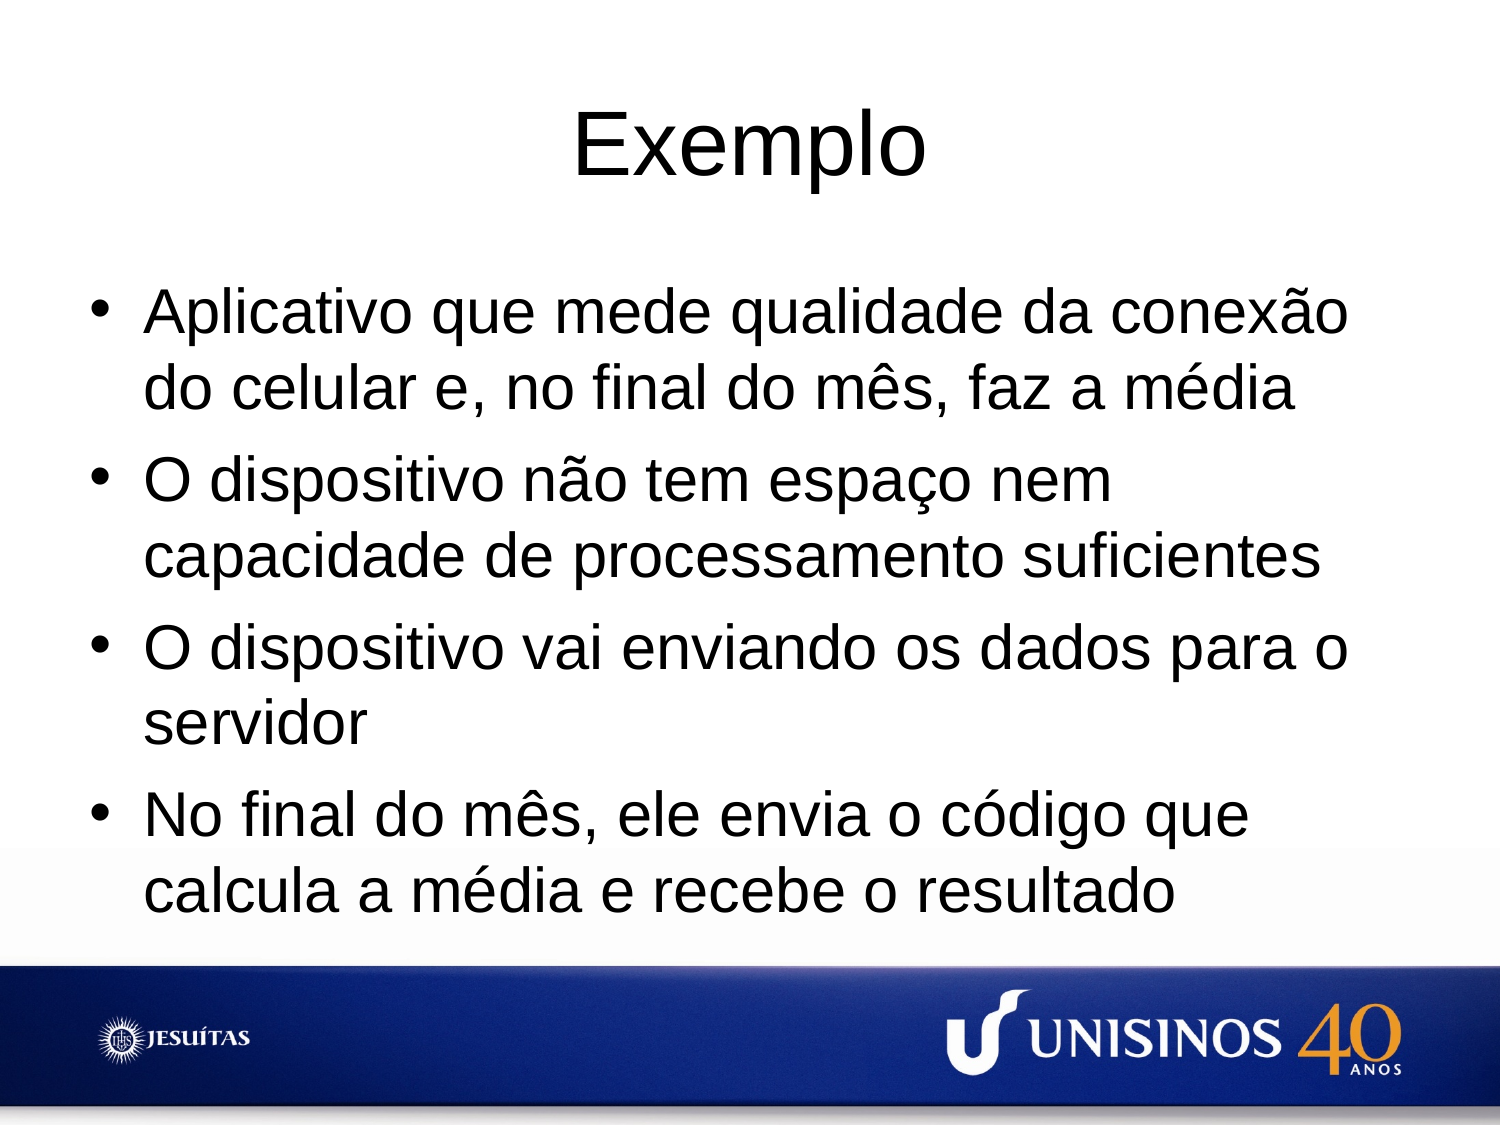

# Exemplo
Aplicativo que mede qualidade da conexão do celular e, no final do mês, faz a média
O dispositivo não tem espaço nem capacidade de processamento suficientes
O dispositivo vai enviando os dados para o servidor
No final do mês, ele envia o código que calcula a média e recebe o resultado
8